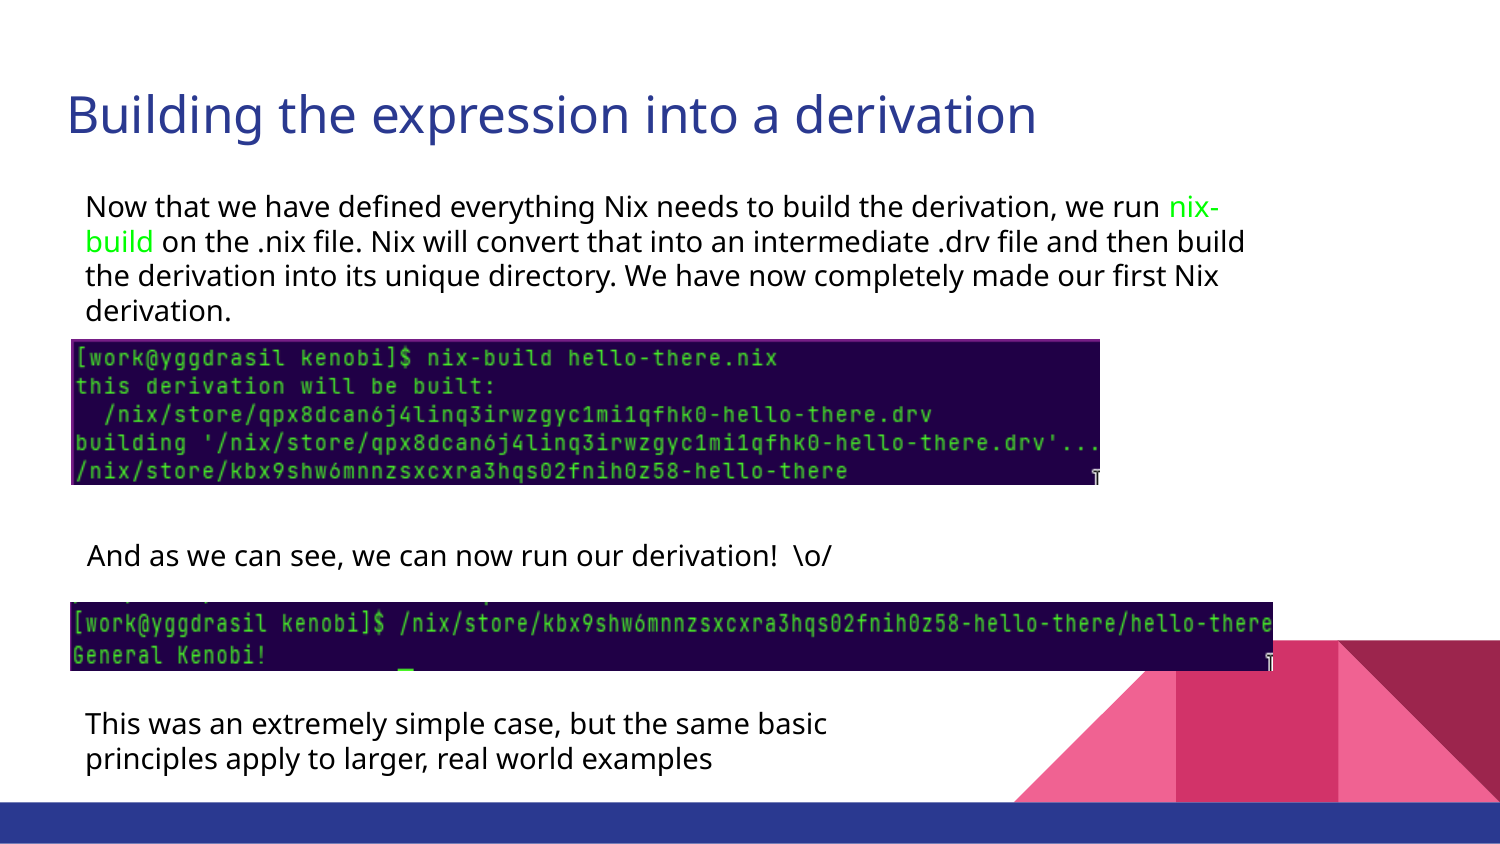

# Building the expression into a derivation
Now that we have defined everything Nix needs to build the derivation, we run nix-build on the .nix file. Nix will convert that into an intermediate .drv file and then build the derivation into its unique directory. We have now completely made our first Nix derivation.
And as we can see, we can now run our derivation! \o/
This was an extremely simple case, but the same basic principles apply to larger, real world examples